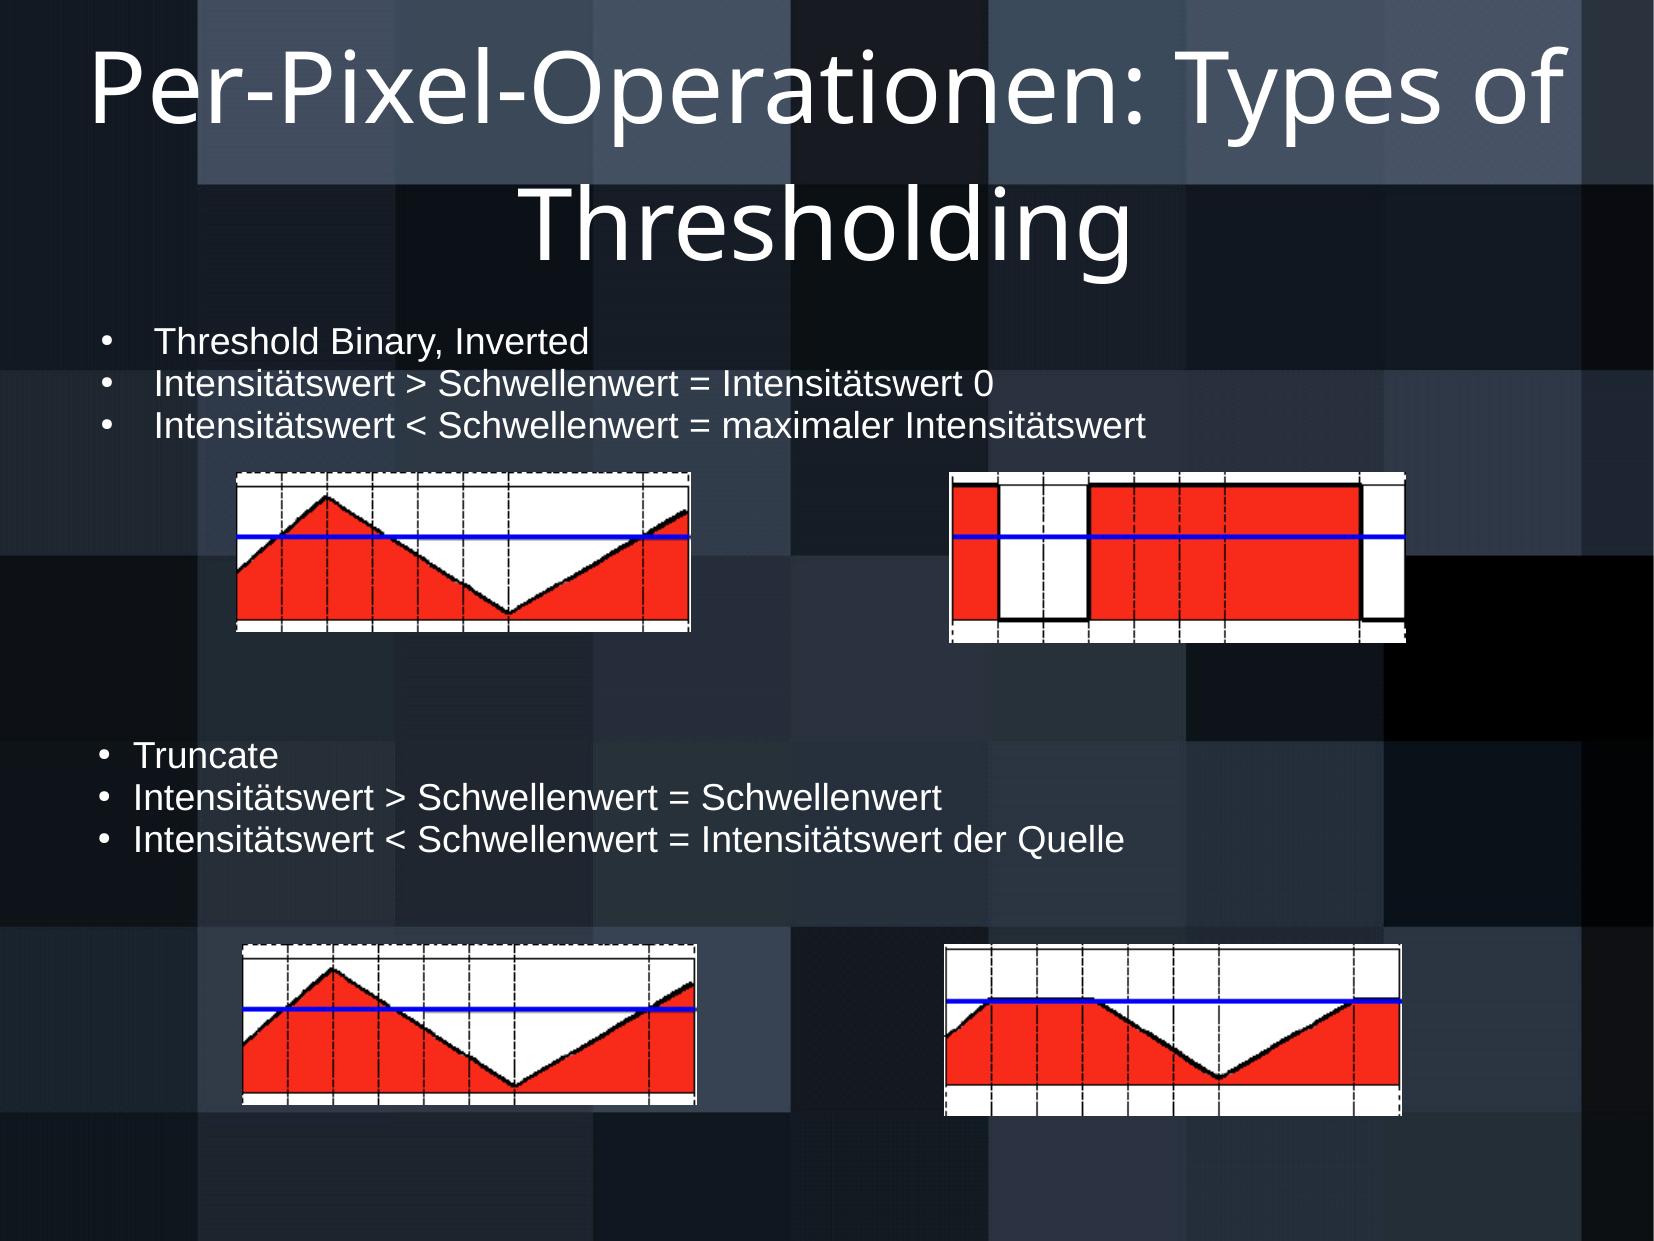

# Per-Pixel-Operationen: Types of Thresholding
Threshold Binary, Inverted
Intensitätswert > Schwellenwert = Intensitätswert 0
Intensitätswert < Schwellenwert = maximaler Intensitätswert
Truncate
Intensitätswert > Schwellenwert = Schwellenwert
Intensitätswert < Schwellenwert = Intensitätswert der Quelle